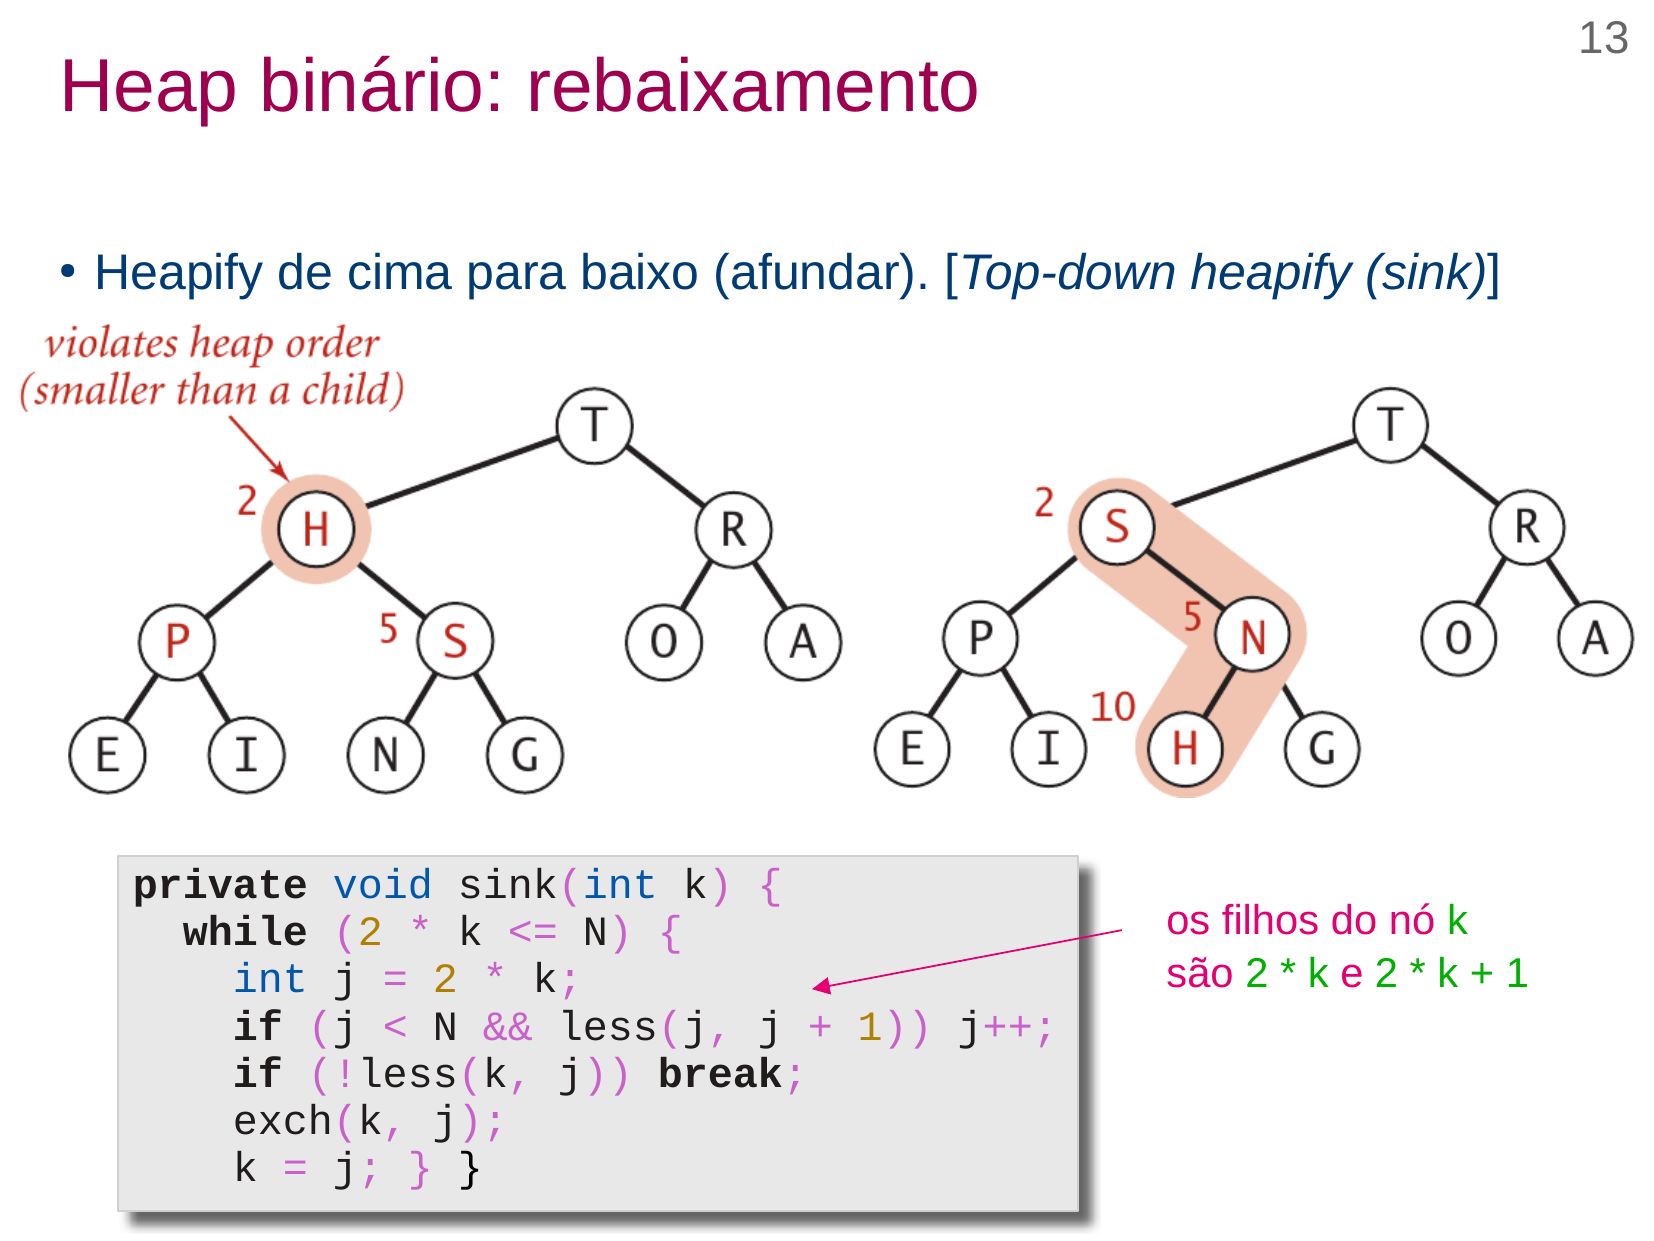

13
# Heap binário: rebaixamento
Heapify de cima para baixo (afundar). [Top-down heapify (sink)]
private void sink(int k) {
 while (2 * k <= N) {
 int j = 2 * k;
 if (j < N && less(j, j + 1)) j++;
 if (!less(k, j)) break;
 exch(k, j);
 k = j; } }
os filhos do nó k são 2 * k e 2 * k + 1